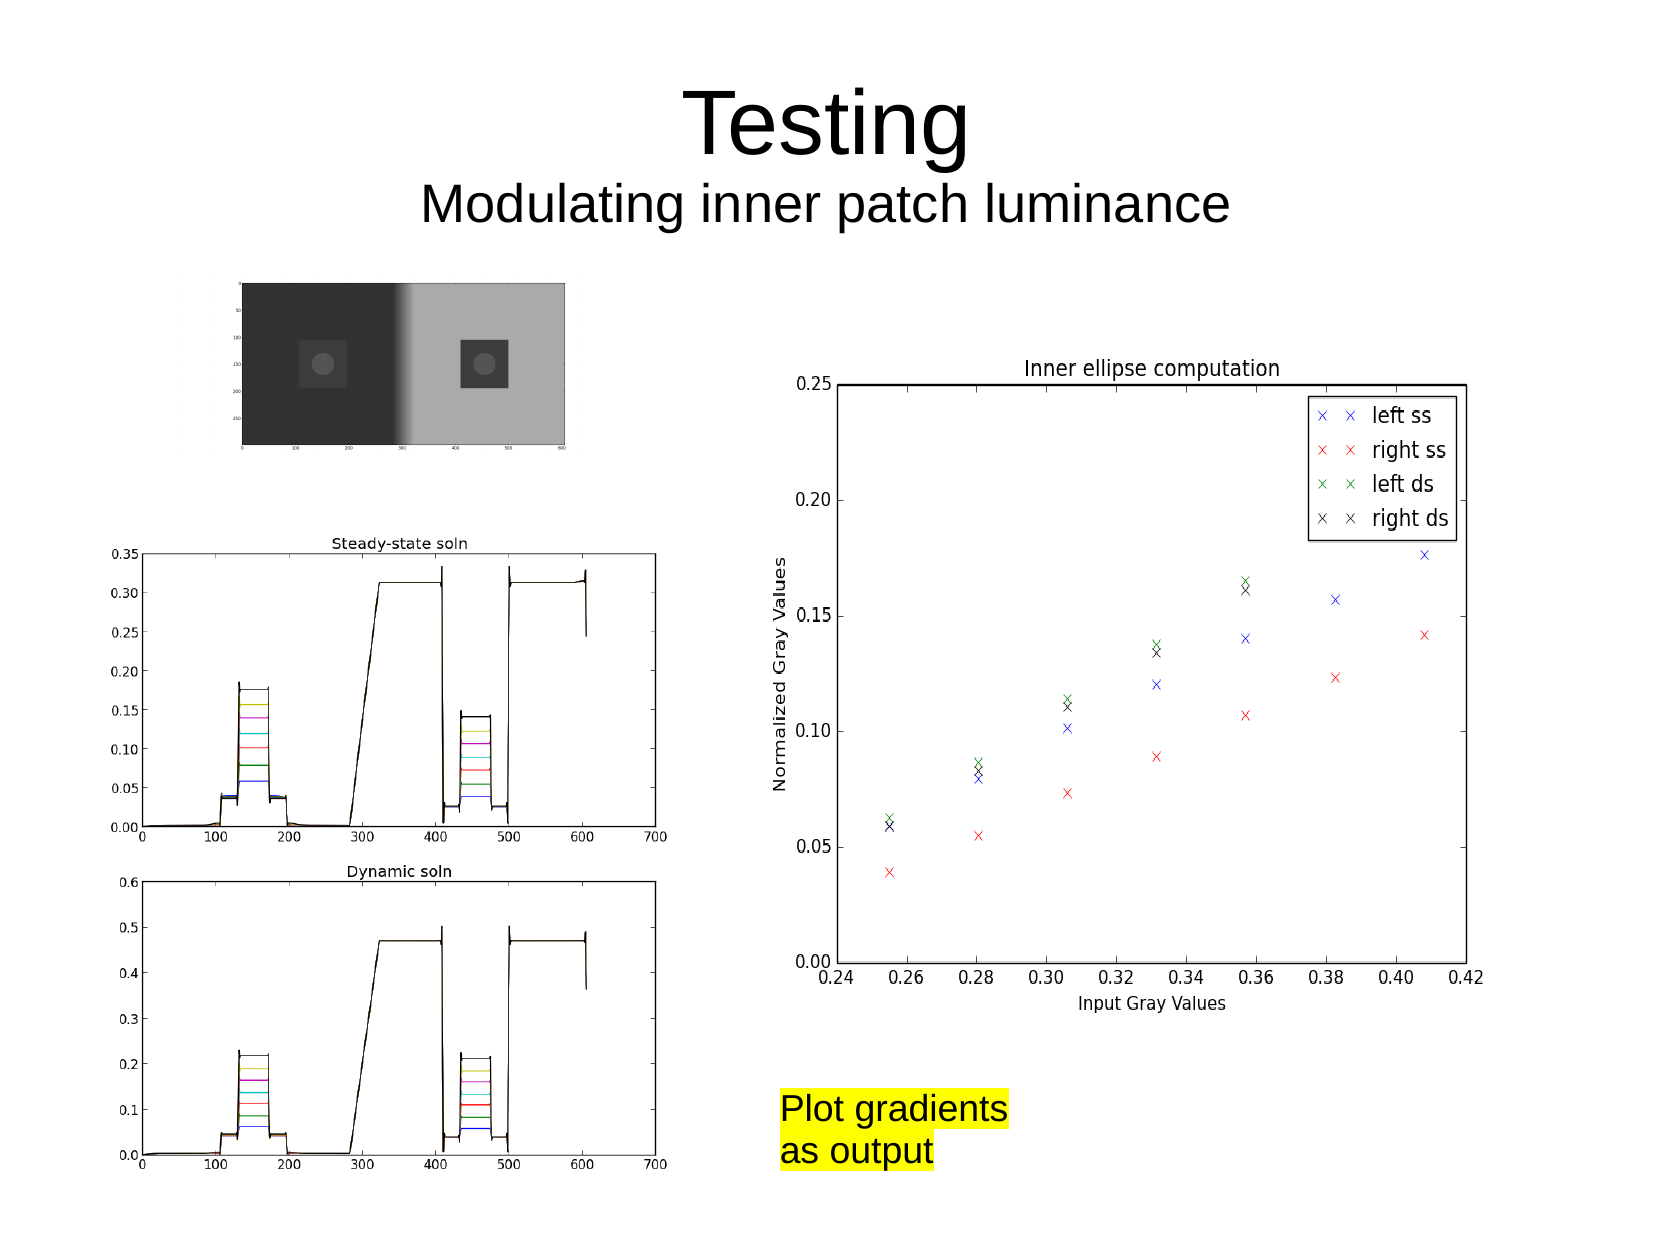

# Testing Modulating inner patch luminance
Plot gradients as output